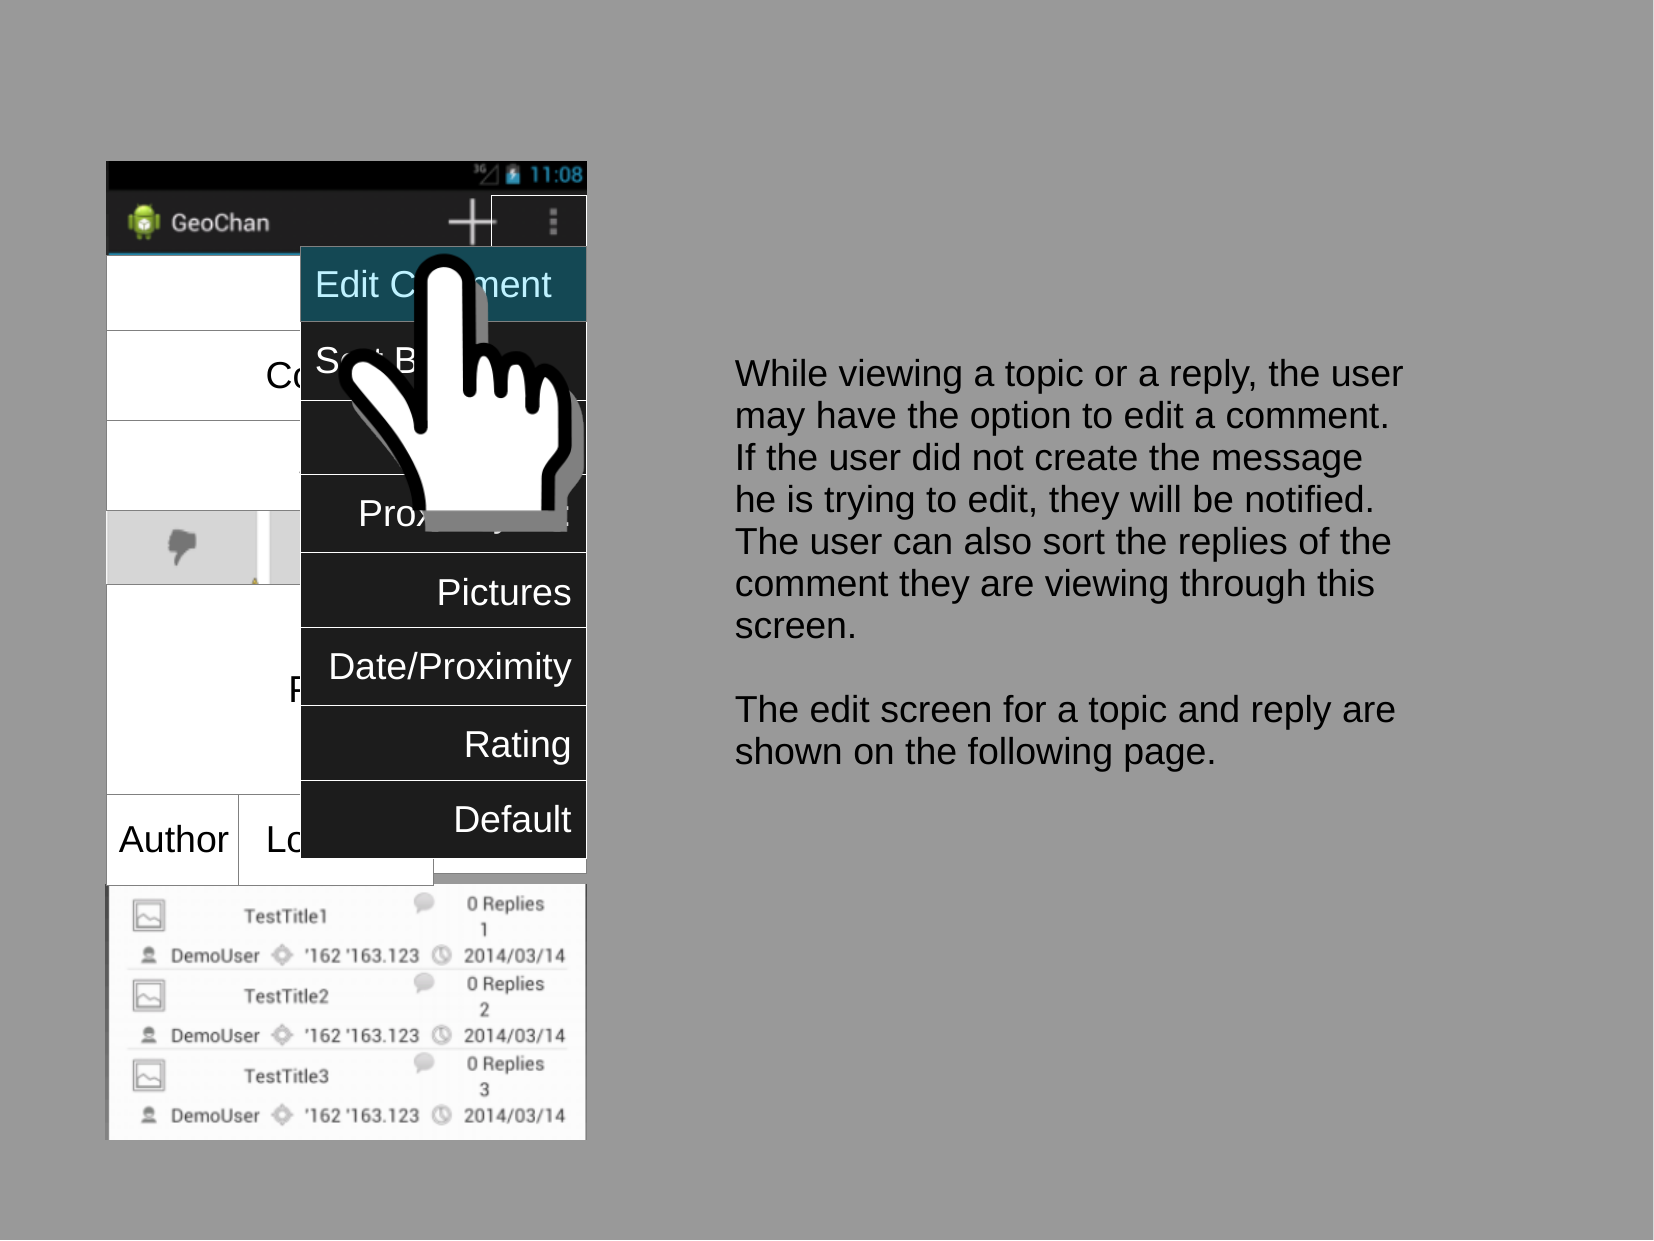

Edit Comment
Title
Sort By...
Comment
While viewing a topic or a reply, the user may have the option to edit a comment. If the user did not create the message he is trying to edit, they will be notified. The user can also sort the replies of the comment they are viewing through this screen.
The edit screen for a topic and reply are shown on the following page.
Proximity
Score
Proximity To:
Pictures
Picture
Date/Proximity
Rating
Default
Age
Author
Location